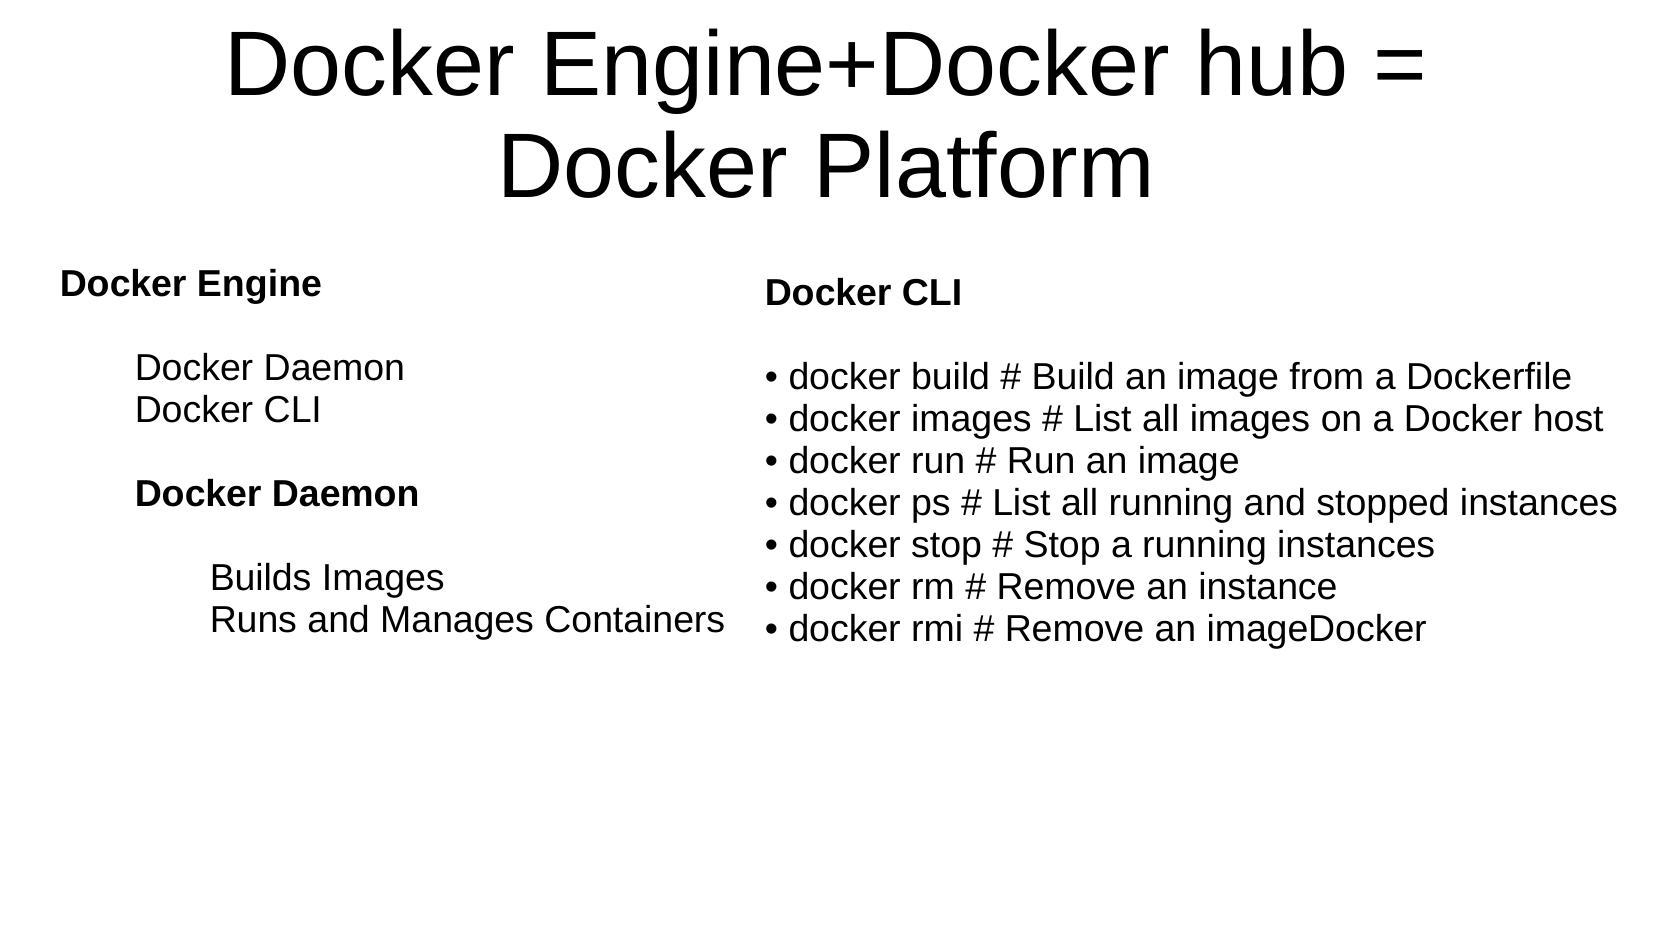

# Docker Engine+Docker hub = Docker Platform
Docker Engine
	Docker Daemon
	Docker CLI
	Docker Daemon
		Builds Images
		Runs and Manages Containers
Docker CLI
• docker build # Build an image from a Dockerfile
• docker images # List all images on a Docker host
• docker run # Run an image
• docker ps # List all running and stopped instances
• docker stop # Stop a running instances
• docker rm # Remove an instance
• docker rmi # Remove an imageDocker